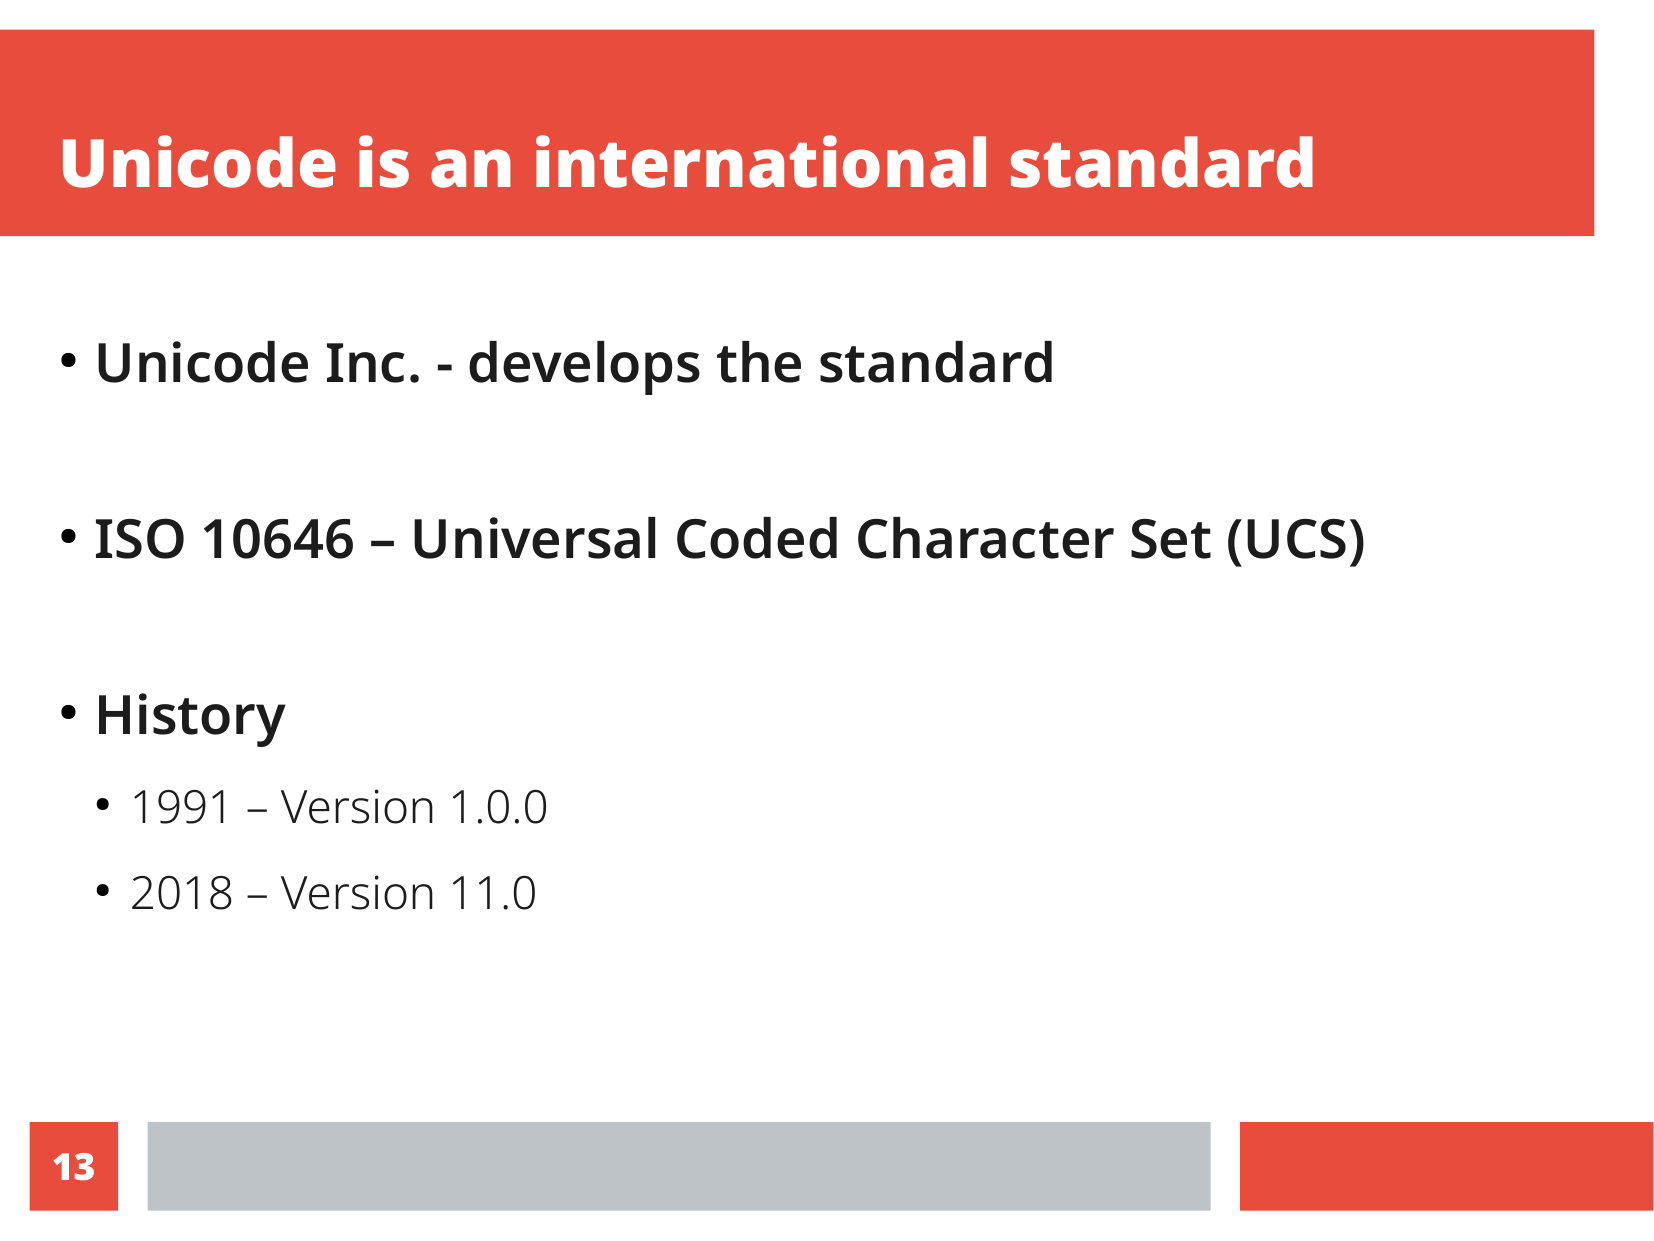

# Unicode is an international standard
Unicode Inc. - develops the standard
ISO 10646 – Universal Coded Character Set (UCS)
History
1991 – Version 1.0.0
2018 – Version 11.0
13